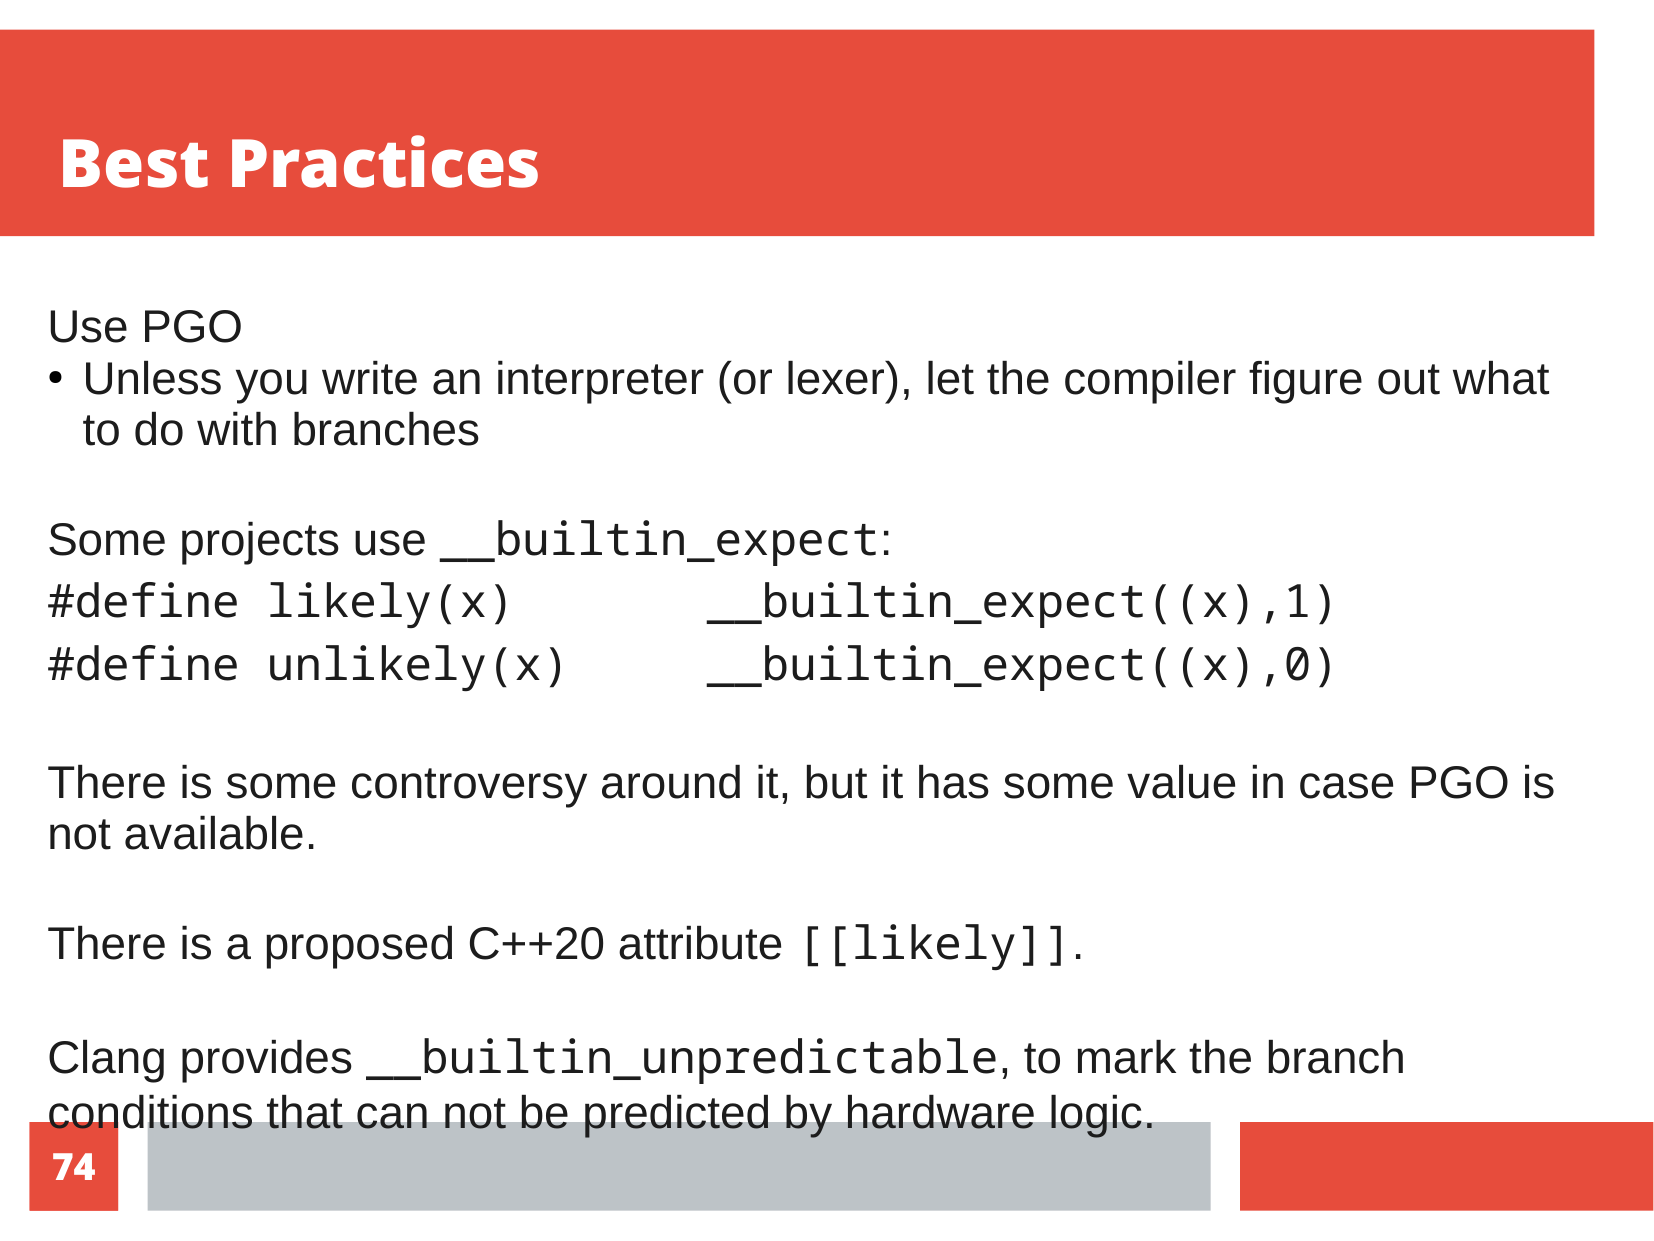

# Best Practices
Use PGO
Unless you write an interpreter (or lexer), let the compiler figure out what to do with branches
Some projects use __builtin_expect:
#define likely(x) __builtin_expect((x),1)
#define unlikely(x) __builtin_expect((x),0)
There is some controversy around it, but it has some value in case PGO is not available.
There is a proposed C++20 attribute [[likely]].
Clang provides __builtin_unpredictable, to mark the branch conditions that can not be predicted by hardware logic.
74